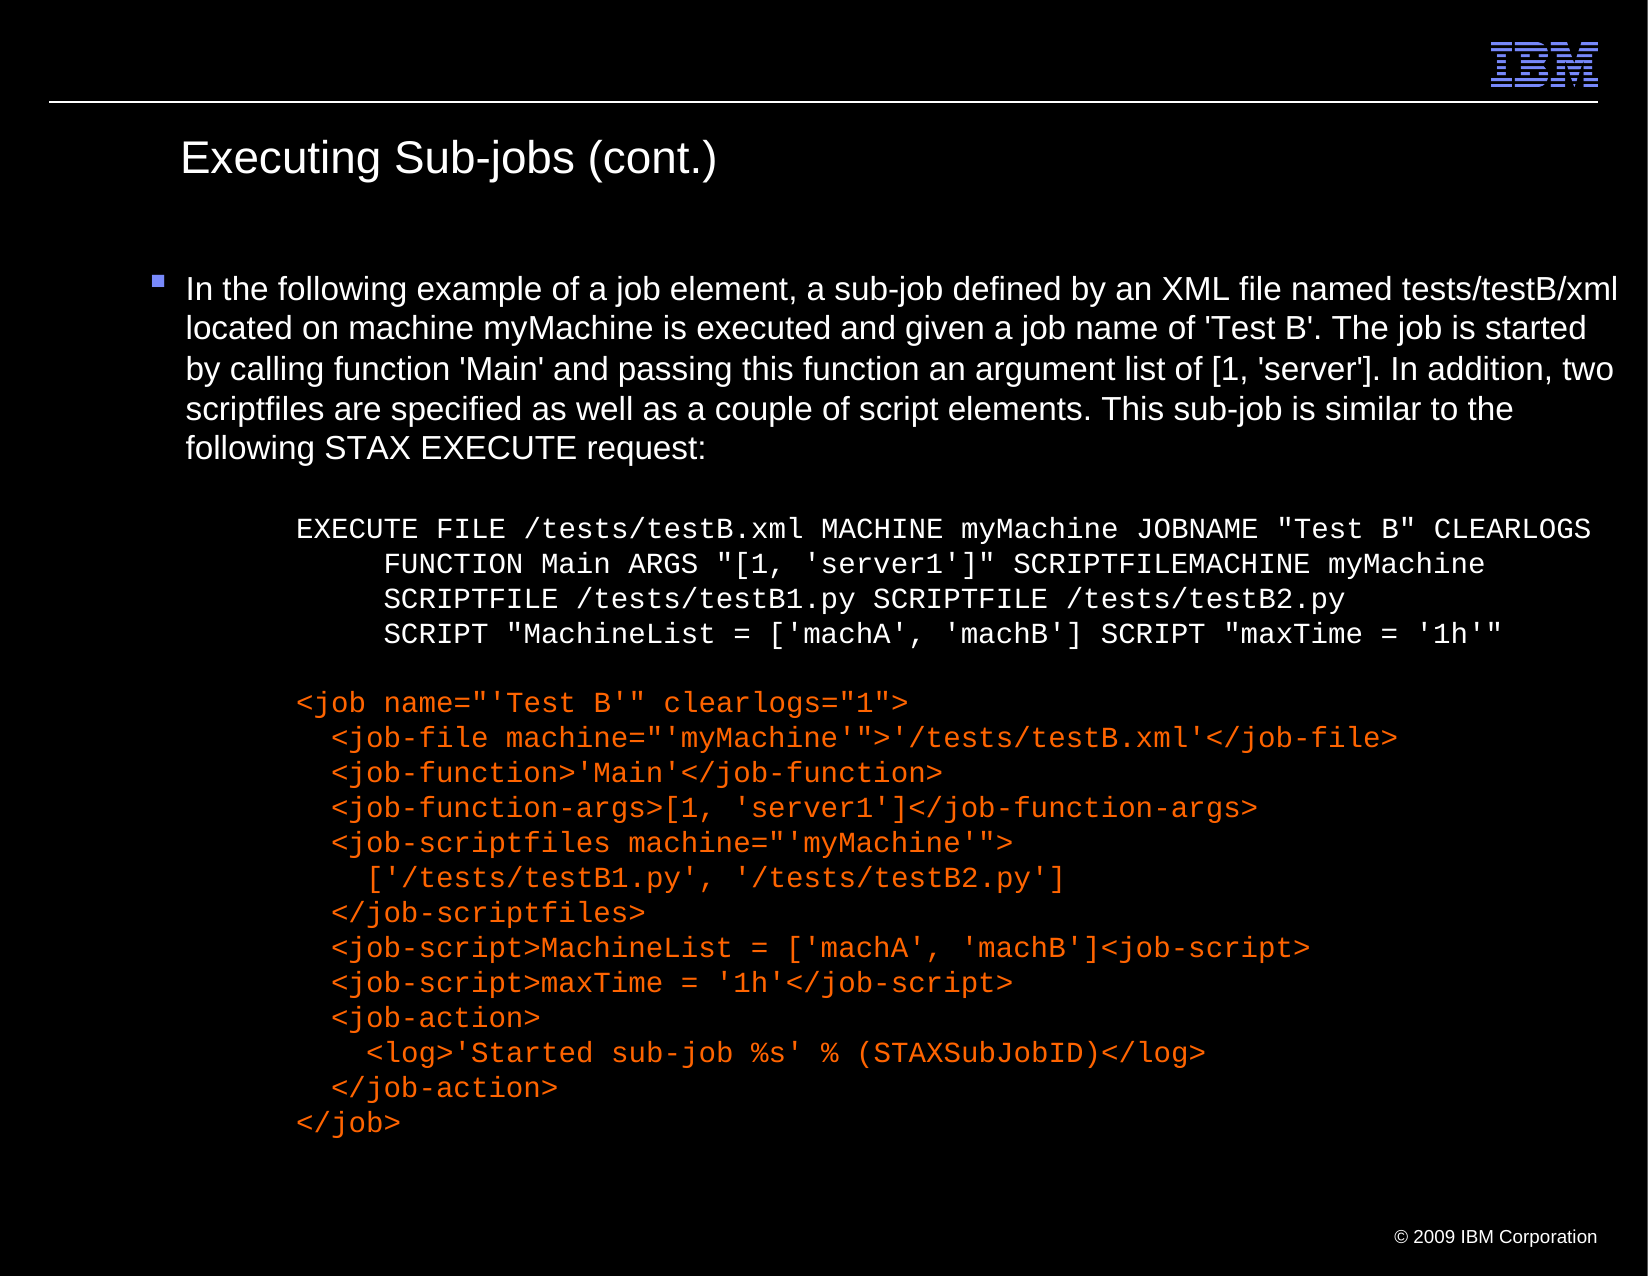

# Executing Sub-jobs (cont.)
In the following example of a job element, a sub-job defined by an XML file named tests/testB/xml located on machine myMachine is executed and given a job name of 'Test B'. The job is started by calling function 'Main' and passing this function an argument list of [1, 'server']. In addition, two scriptfiles are specified as well as a couple of script elements. This sub-job is similar to the following STAX EXECUTE request:
 EXECUTE FILE /tests/testB.xml MACHINE myMachine JOBNAME "Test B" CLEARLOGS
 FUNCTION Main ARGS "[1, 'server1']" SCRIPTFILEMACHINE myMachine
 SCRIPTFILE /tests/testB1.py SCRIPTFILE /tests/testB2.py
 SCRIPT "MachineList = ['machA', 'machB'] SCRIPT "maxTime = '1h'"
 <job name="'Test B'" clearlogs="1">
 <job-file machine="'myMachine'">'/tests/testB.xml'</job-file>
 <job-function>'Main'</job-function>
 <job-function-args>[1, 'server1']</job-function-args>
 <job-scriptfiles machine="'myMachine'">
 ['/tests/testB1.py', '/tests/testB2.py']
 </job-scriptfiles>
 <job-script>MachineList = ['machA', 'machB']<job-script>
 <job-script>maxTime = '1h'</job-script>
 <job-action>
 <log>'Started sub-job %s' % (STAXSubJobID)</log>
 </job-action>
 </job>